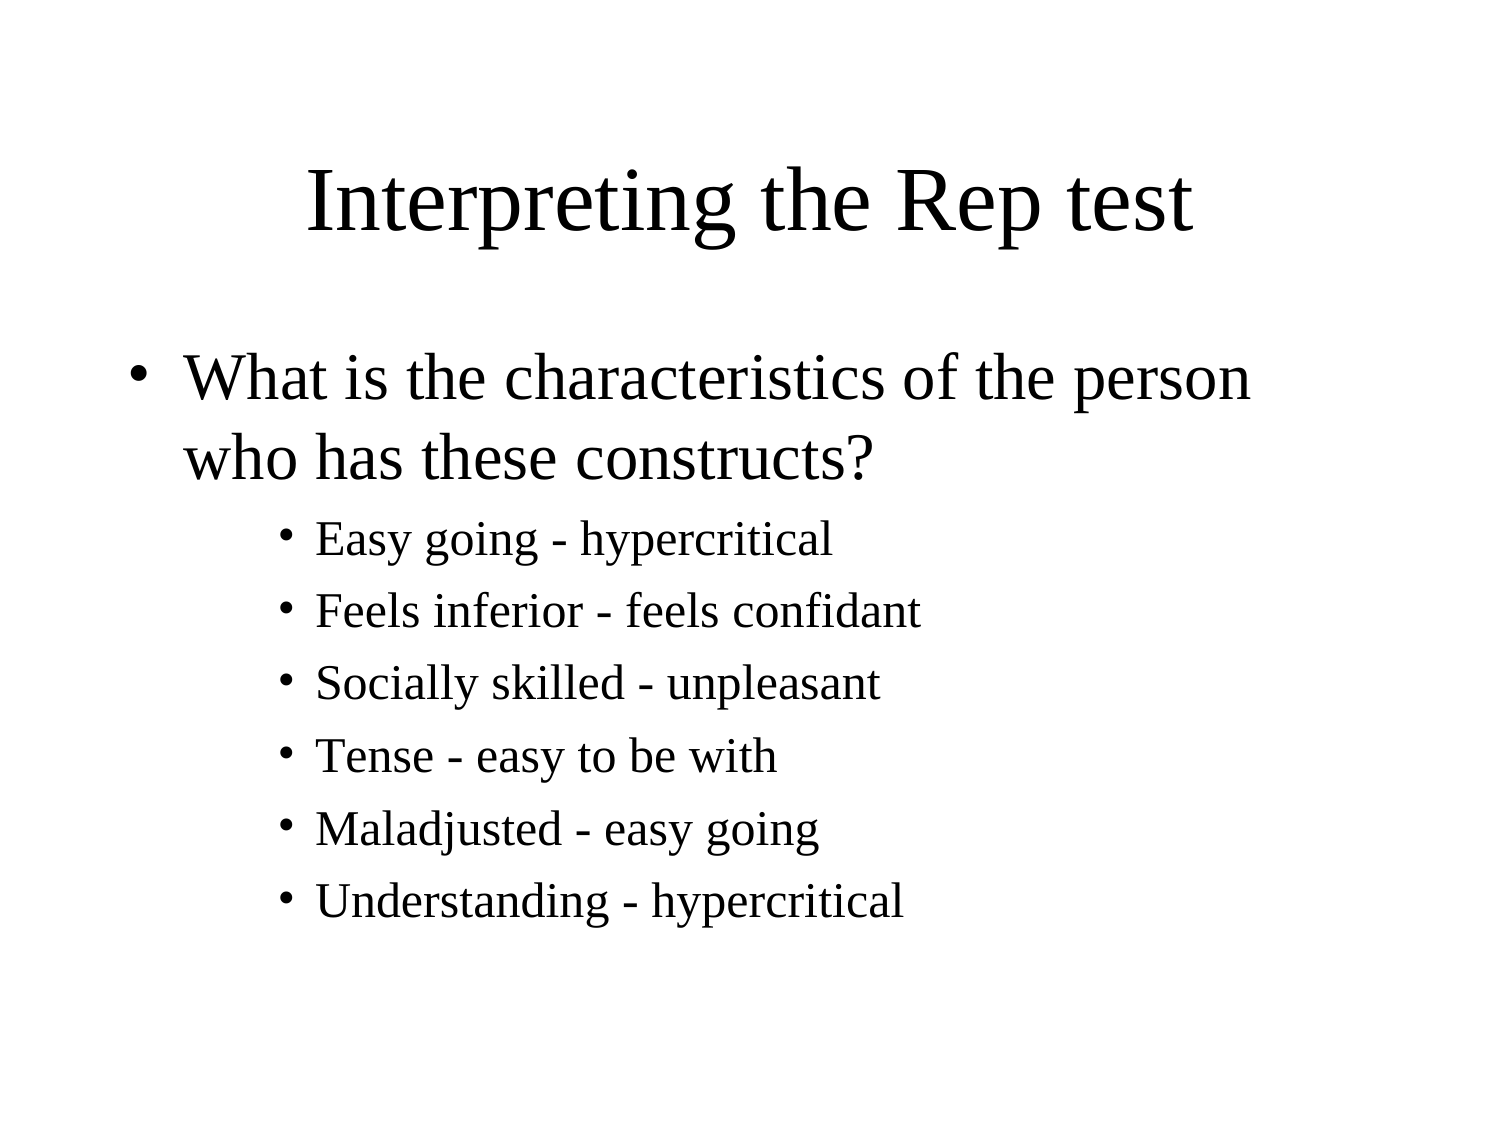

# Interpreting the Rep test
What is the characteristics of the person who has these constructs?
Easy going - hypercritical
Feels inferior - feels confidant
Socially skilled - unpleasant
Tense - easy to be with
Maladjusted - easy going
Understanding - hypercritical